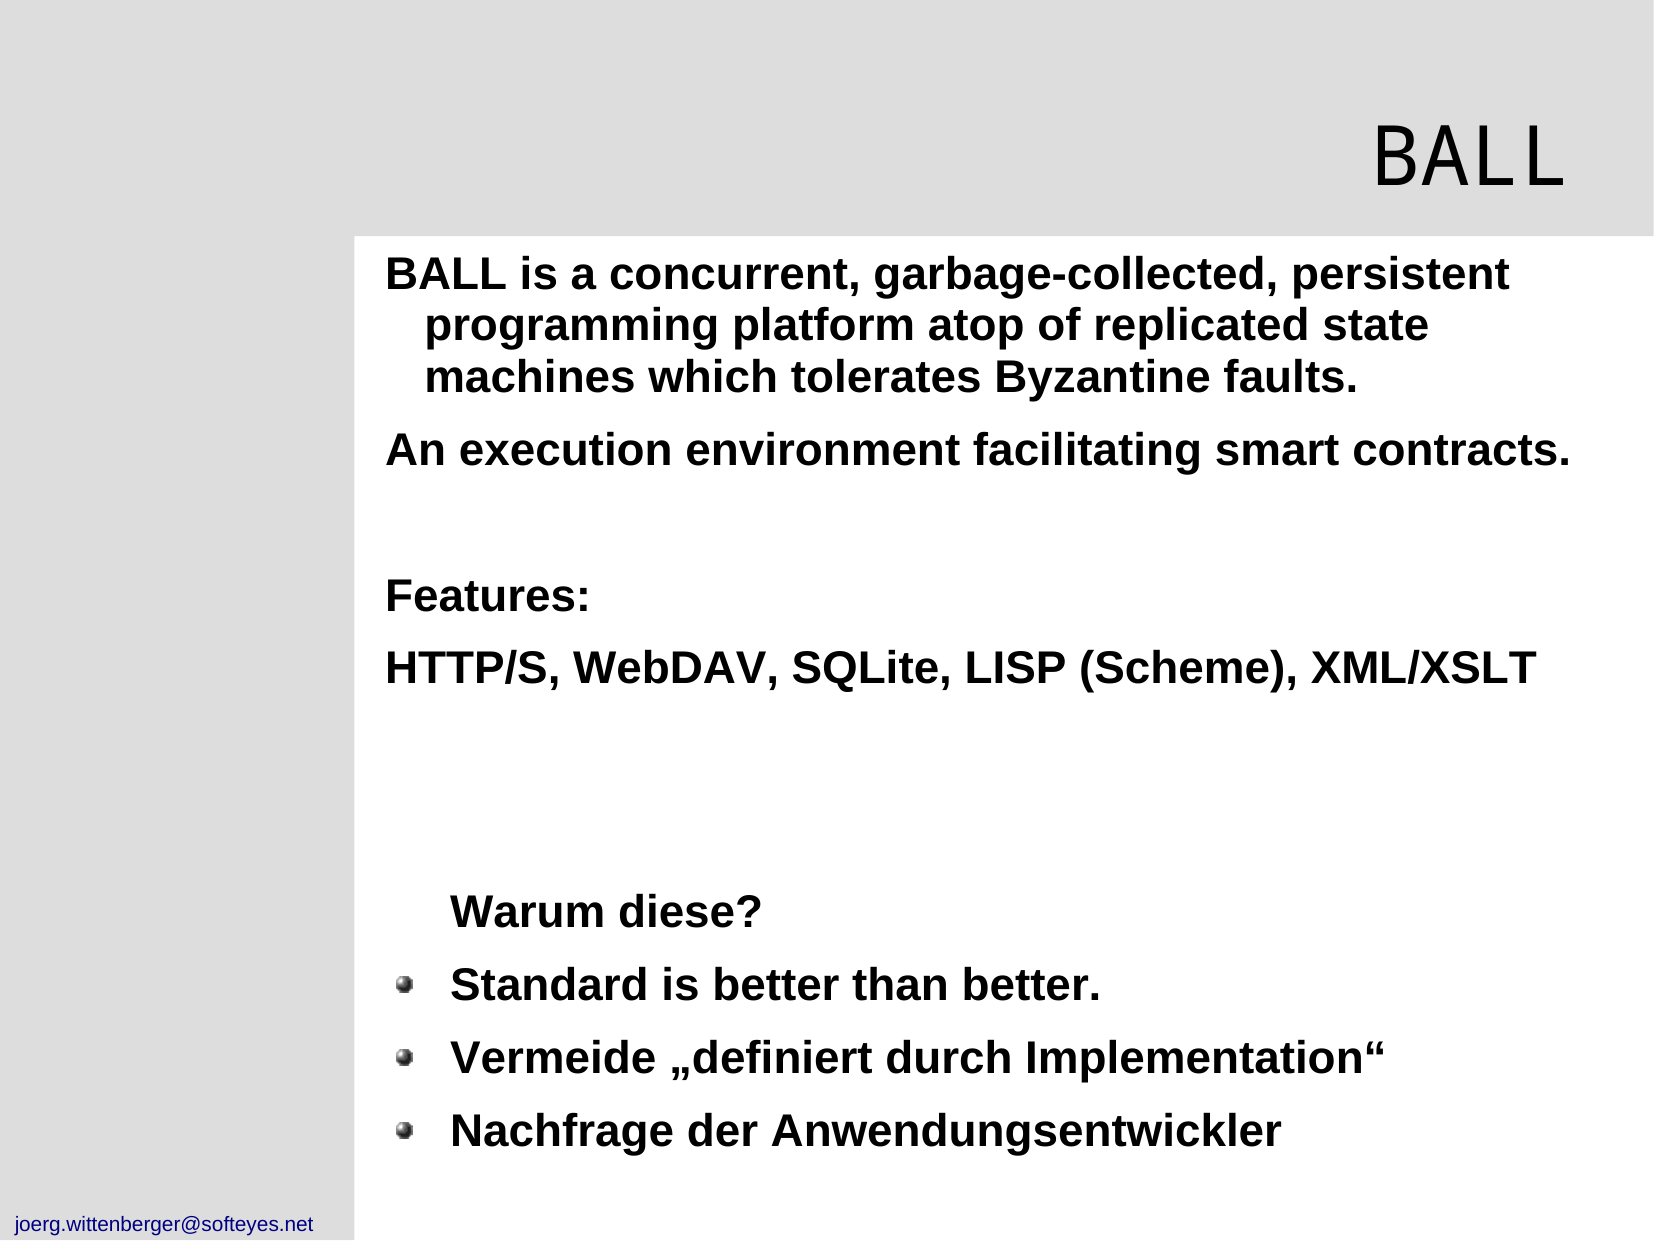

# BALL
BALL is a concurrent, garbage-collected, persistent programming platform atop of replicated state machines which tolerates Byzantine faults.
An execution environment facilitating smart contracts.
Features:
HTTP/S, WebDAV, SQLite, LISP (Scheme), XML/XSLT
Warum diese?
Standard is better than better.
Vermeide „definiert durch Implementation“
Nachfrage der Anwendungsentwickler